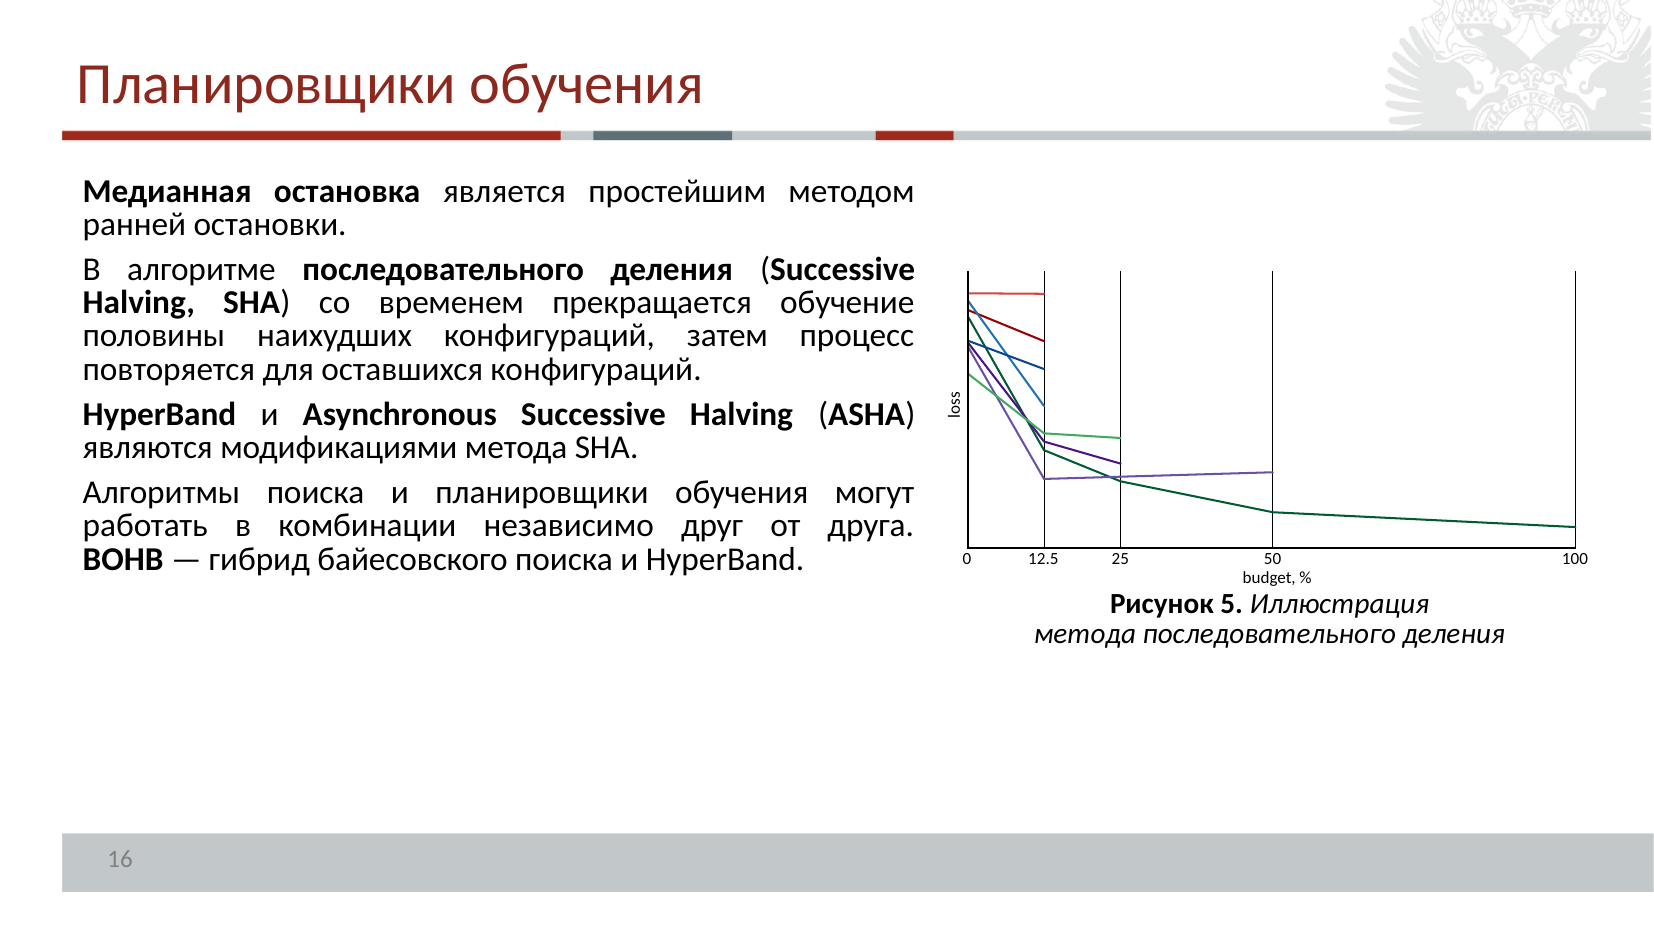

# Планировщики обучения
Медианная остановка является простейшим методом ранней остановки.
В алгоритме последовательного деления (Successive Halving, SHA) со временем прекращается обучение половины наихудших конфигураций, затем процесс повторяется для оставшихся конфигураций.
HyperBand и Asynchronous Successive Halving (ASHA) являются модификациями метода SHA.
Алгоритмы поиска и планировщики обучения могут работать в комбинации независимо друг от друга.
BOHB — гибрид байесовского поиска и HyperBand.
Рисунок 5. Иллюстрация
метода последовательного деления
16